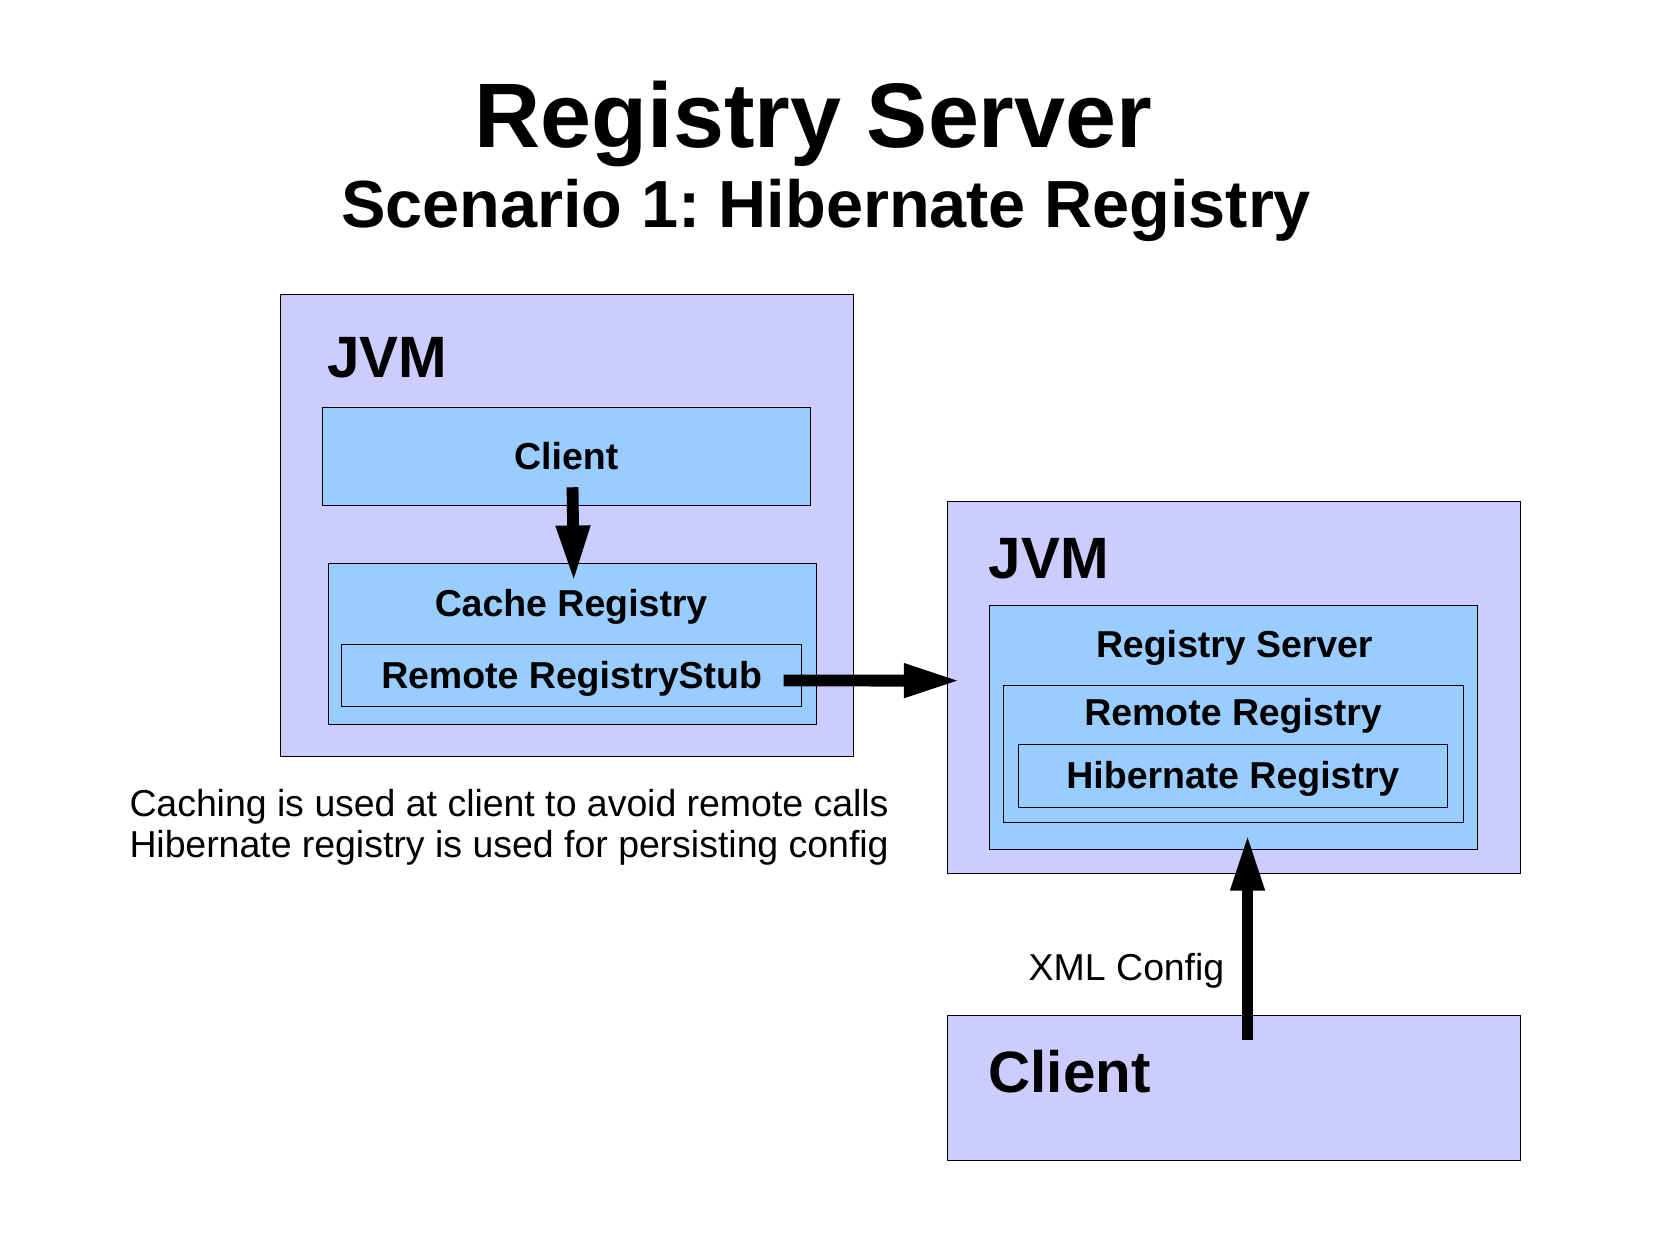

# Registry Server Scenario 1: Hibernate Registry
JVM
Client
Client
JVM
Cache Registry
Registry Server
Remote RegistryStub
Remote Registry
Hibernate Registry
 Caching is used at client to avoid remote calls
 Hibernate registry is used for persisting config
XML Config
Client